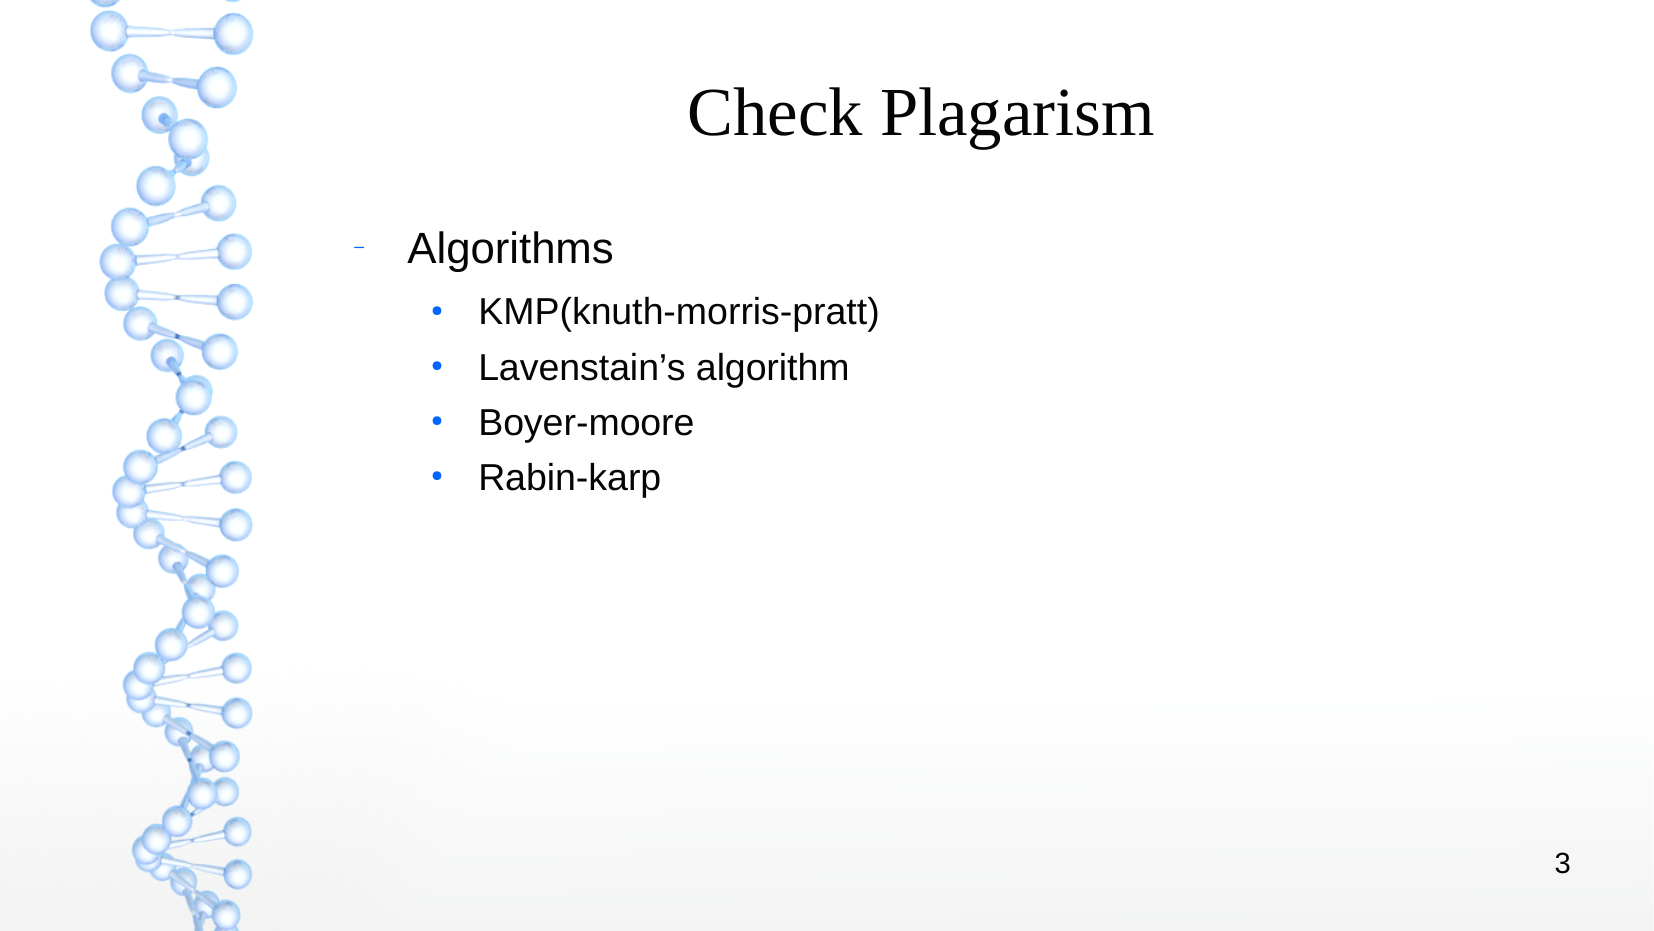

# Check Plagarism
Algorithms
KMP(knuth-morris-pratt)
Lavenstain’s algorithm
Boyer-moore
Rabin-karp
3